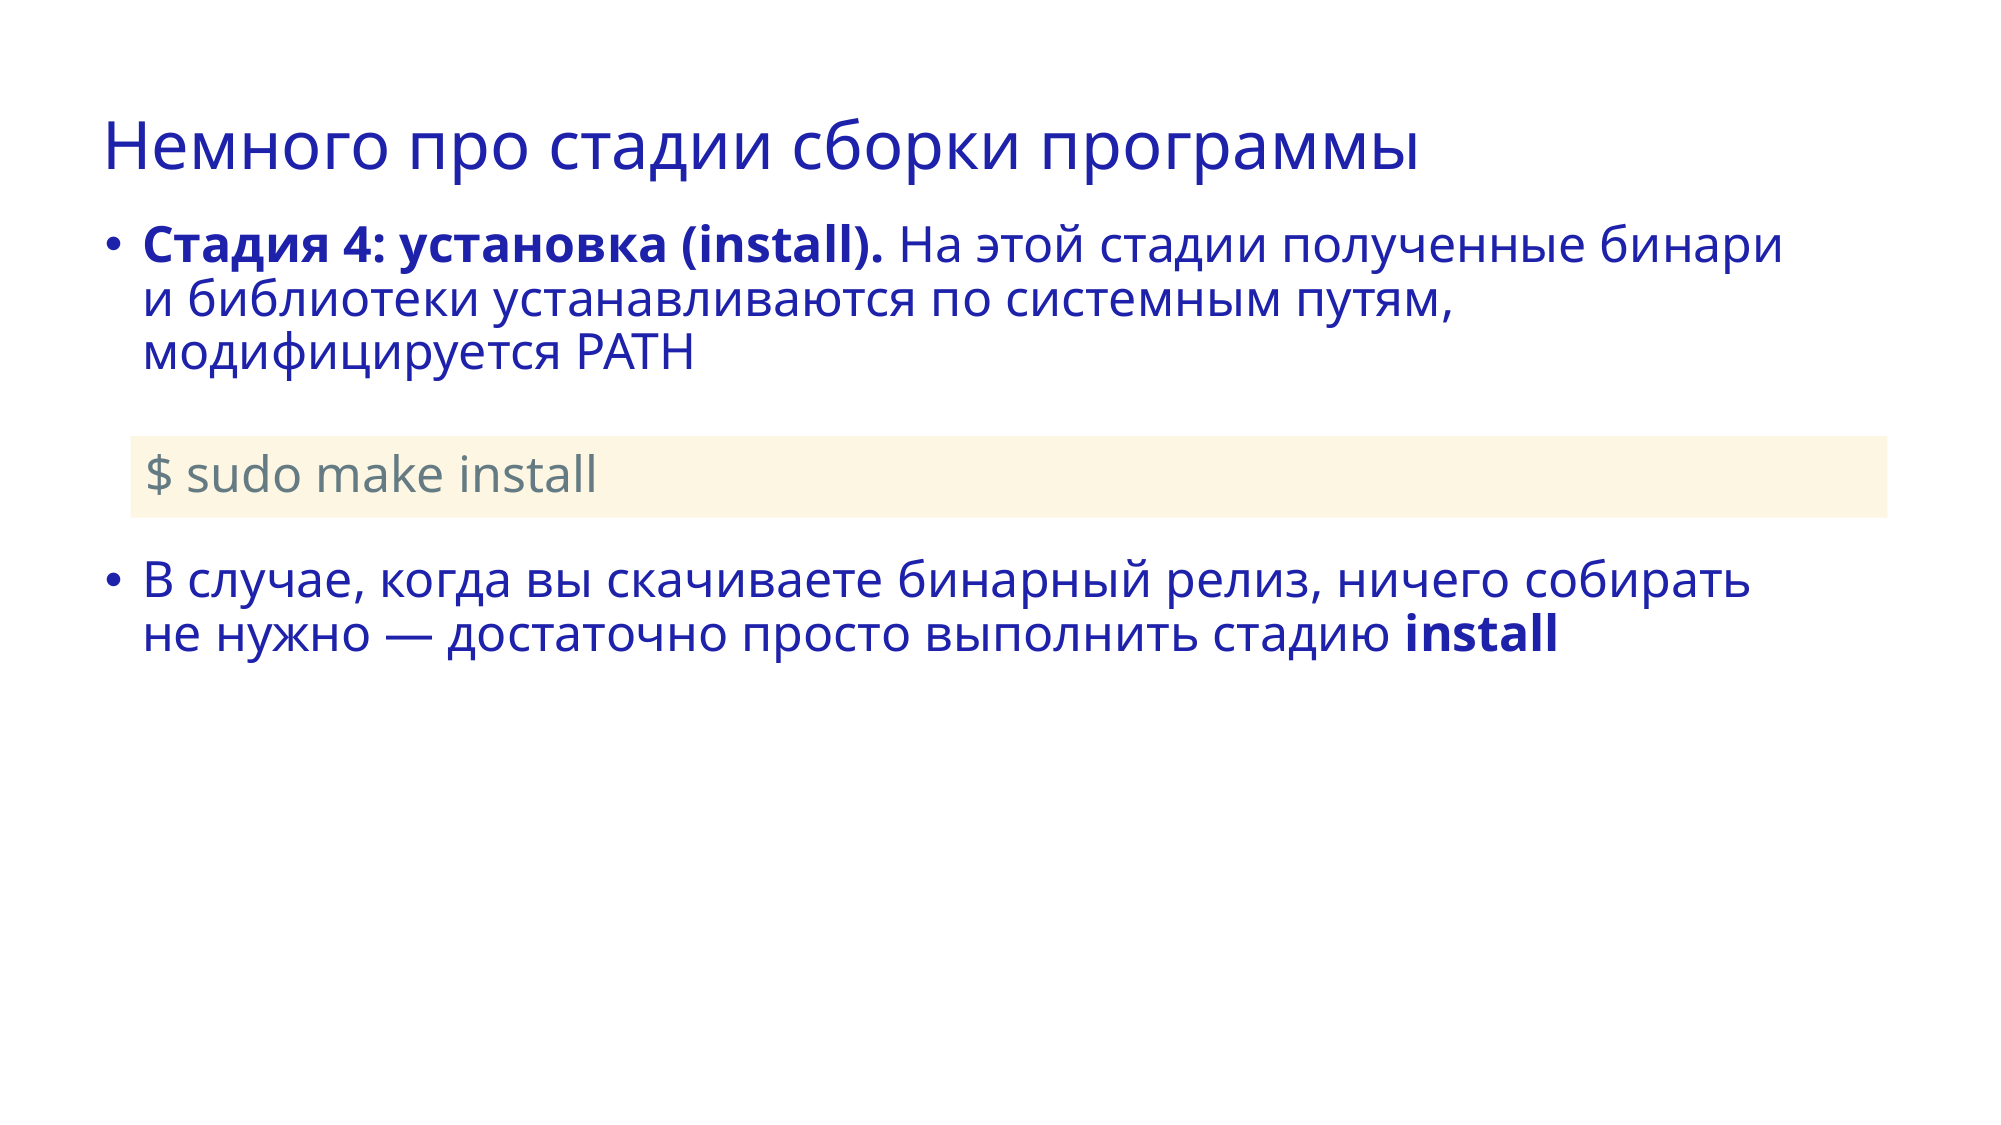

# Немного про стадии сборки программы
Стадия 4: установка (install). На этой стадии полученные бинари и библиотеки устанавливаются по системным путям, модифицируется PATH
В случае, когда вы скачиваете бинарный релиз, ничего собирать не нужно — достаточно просто выполнить стадию install
$ sudo make install